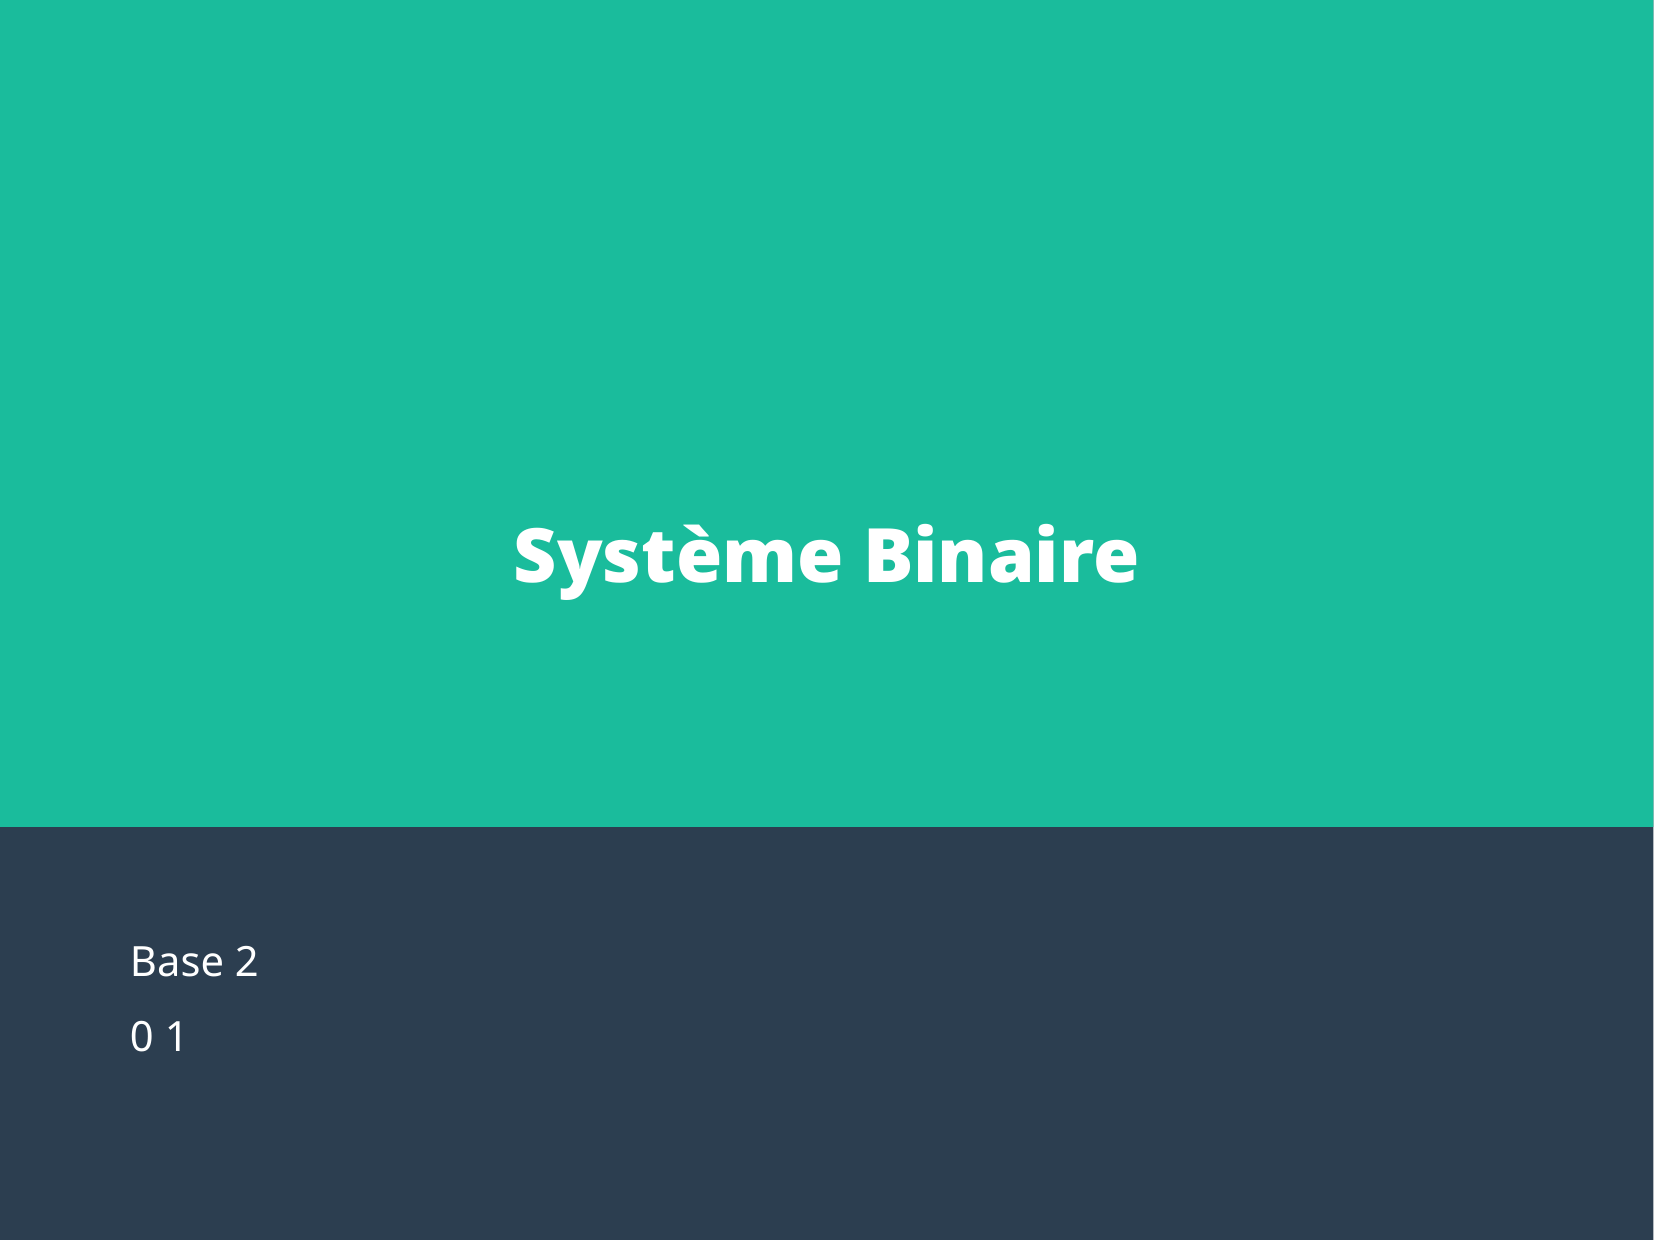

# Système Binaire
Base 2
0 1